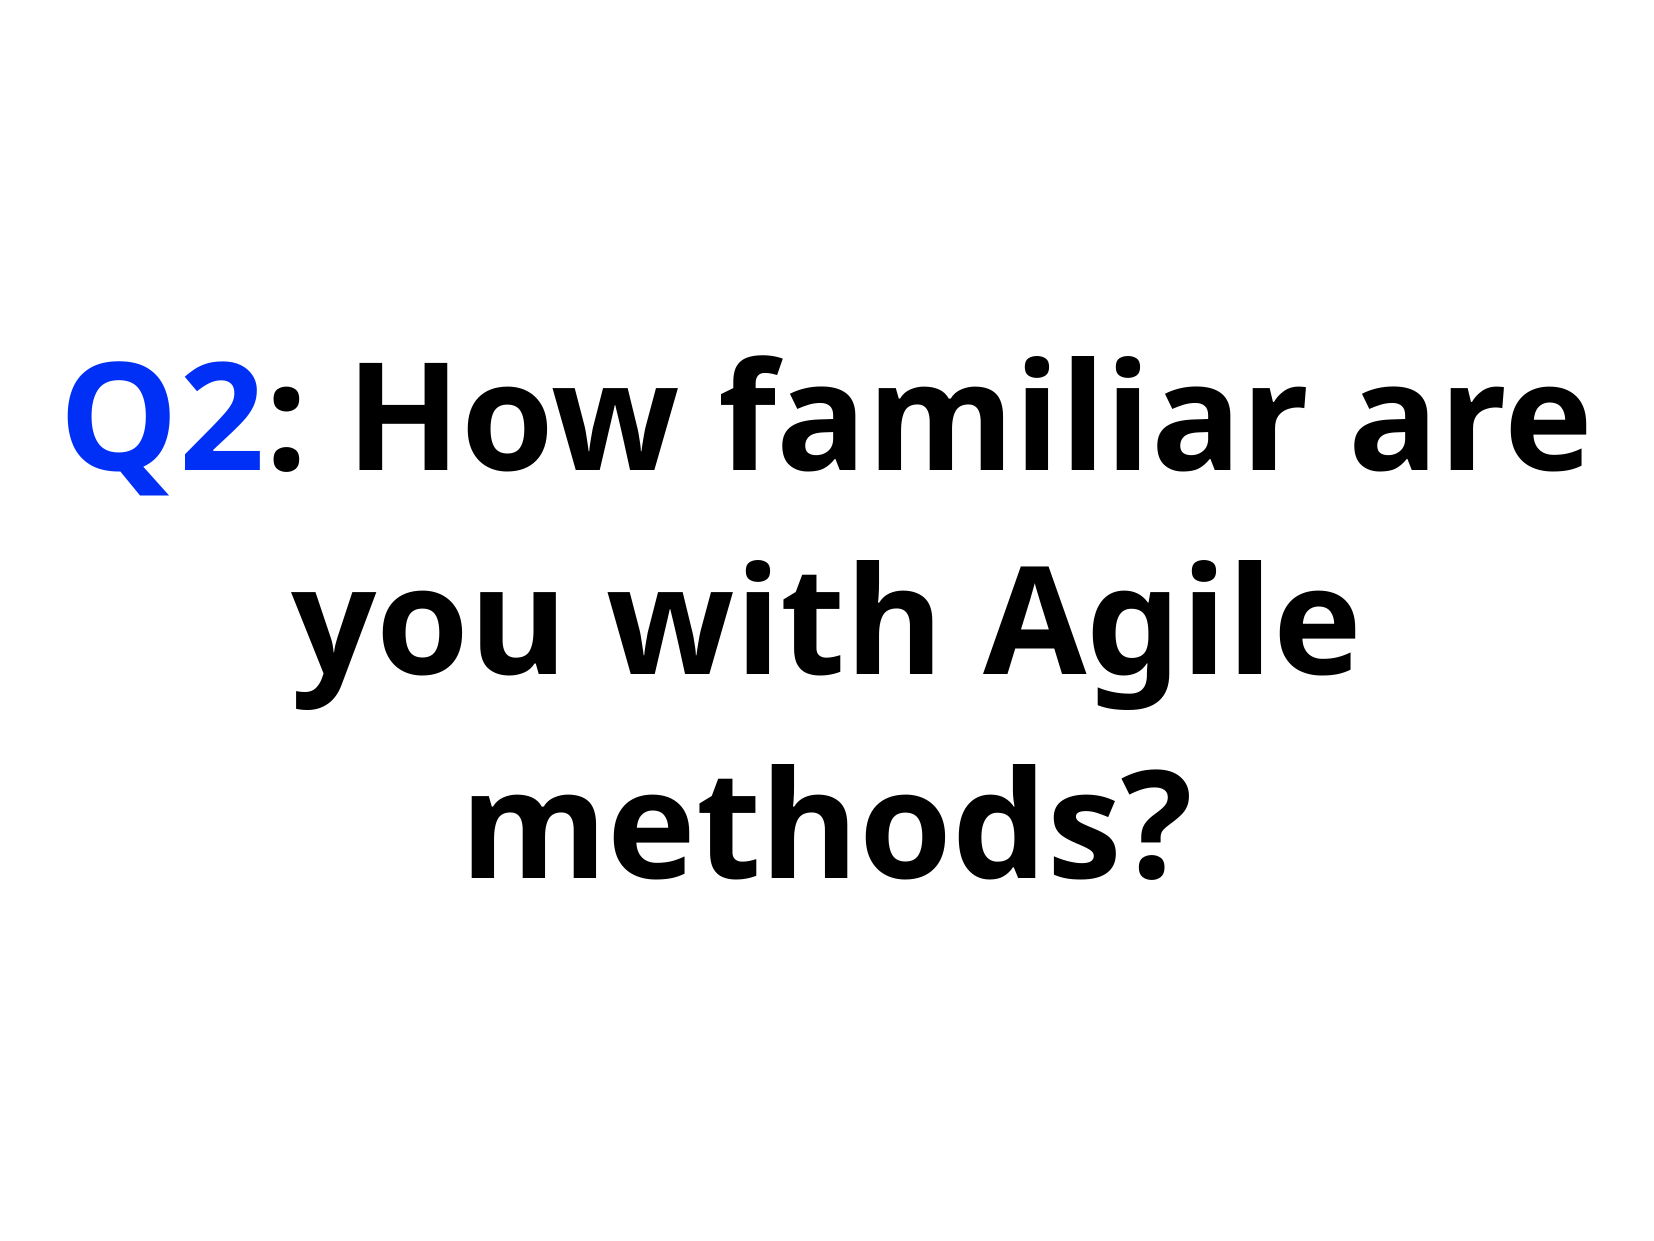

Q2: How familiar are you with Agile methods?